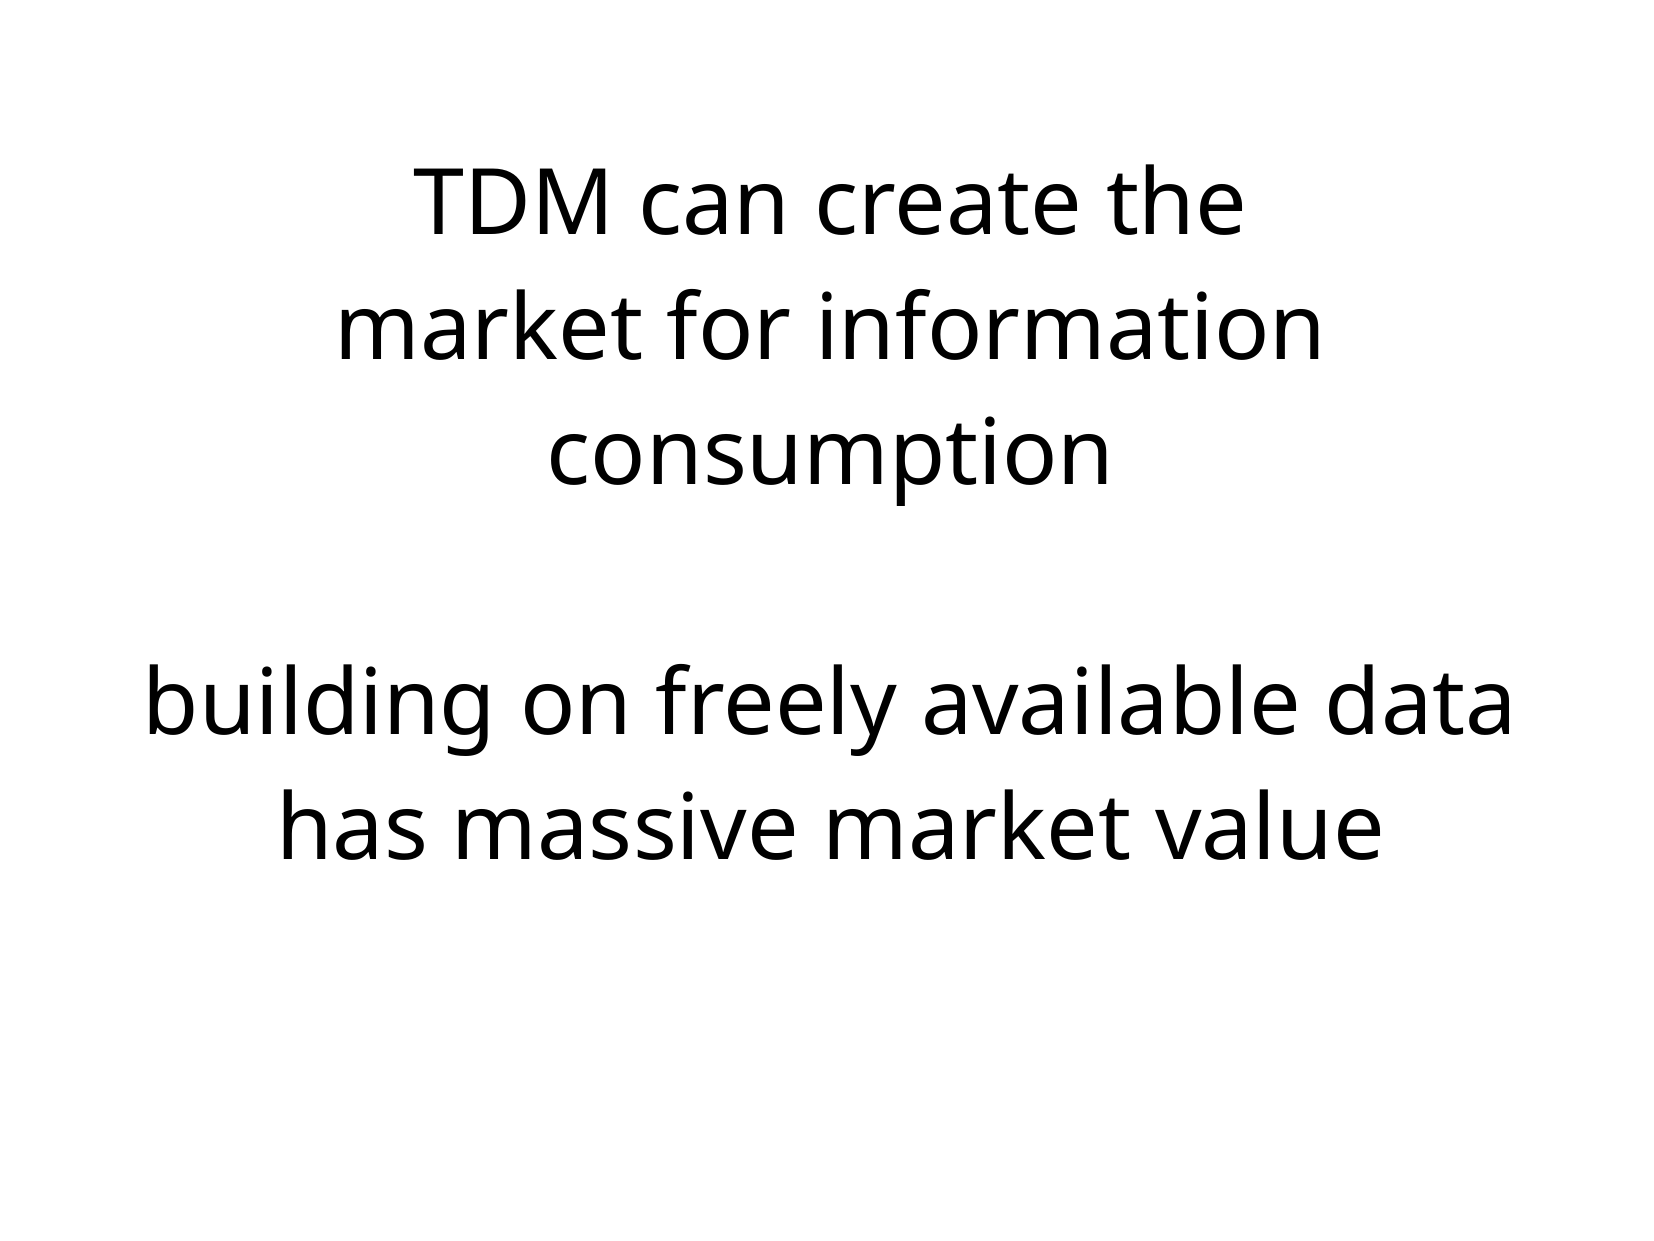

# TDM can create the market for information consumption building on freely available data has massive market value